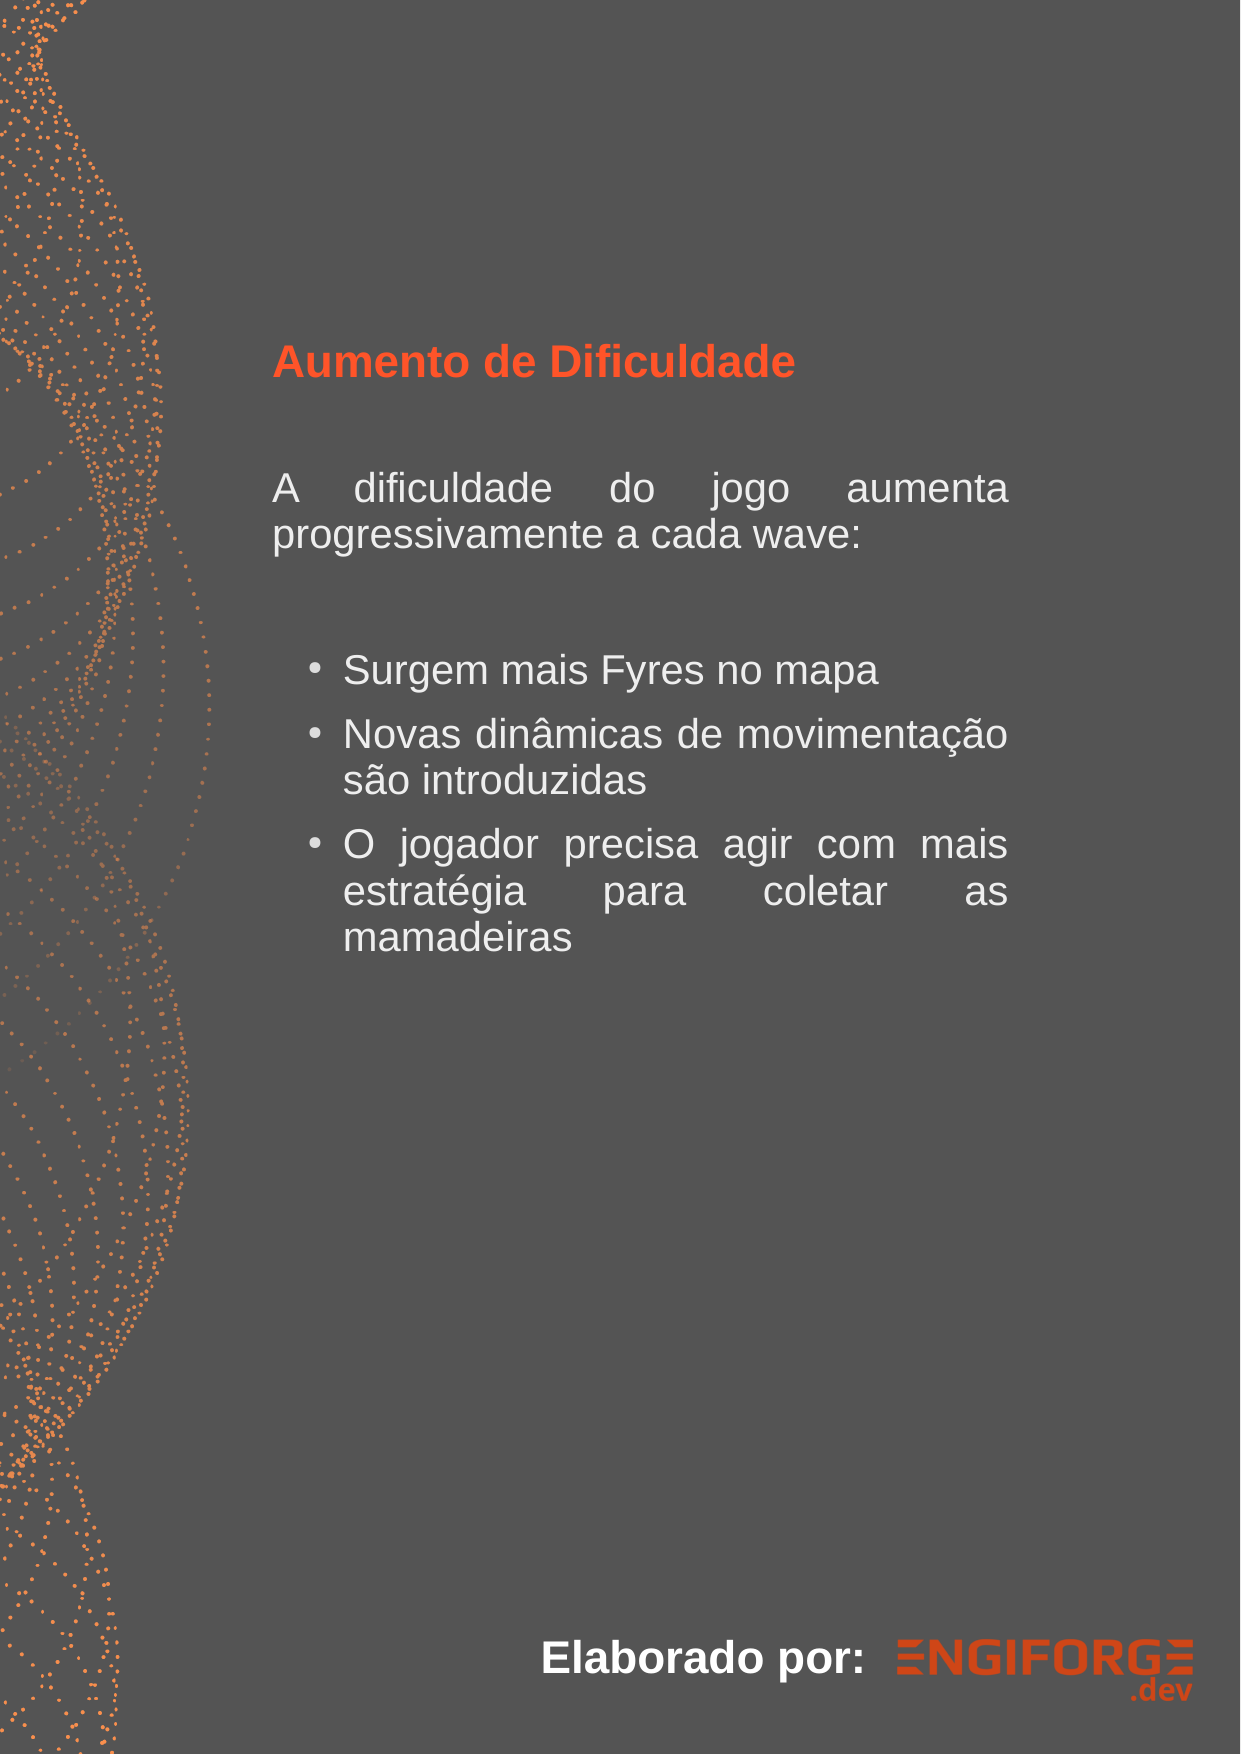

Aumento de Dificuldade
A dificuldade do jogo aumenta progressivamente a cada wave:
Surgem mais Fyres no mapa
Novas dinâmicas de movimentação são introduzidas
O jogador precisa agir com mais estratégia para coletar as mamadeiras
Elaborado por: